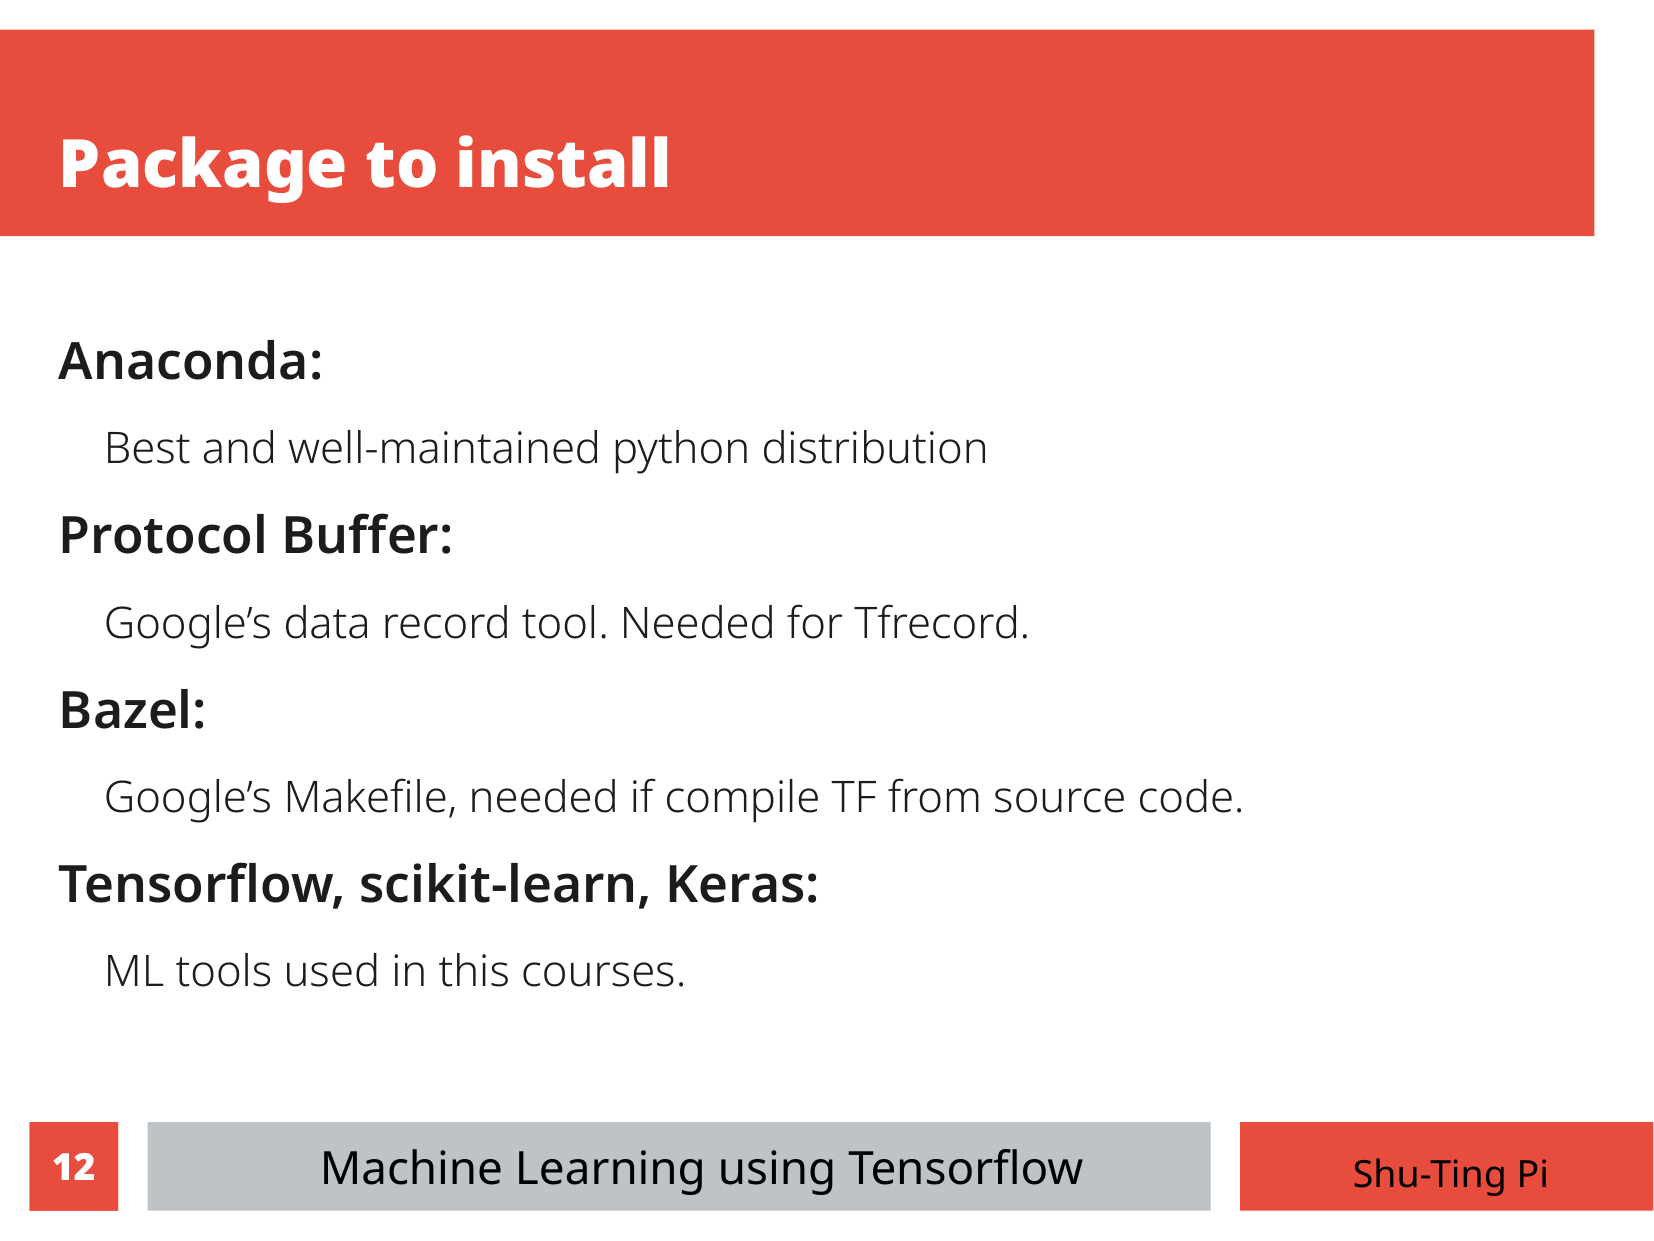

# Package to install
Anaconda:
Best and well-maintained python distribution
Protocol Buffer:
Google’s data record tool. Needed for Tfrecord.
Bazel:
Google’s Makefile, needed if compile TF from source code.
Tensorflow, scikit-learn, Keras:
ML tools used in this courses.
12
Machine Learning using Tensorflow
Shu-Ting Pi